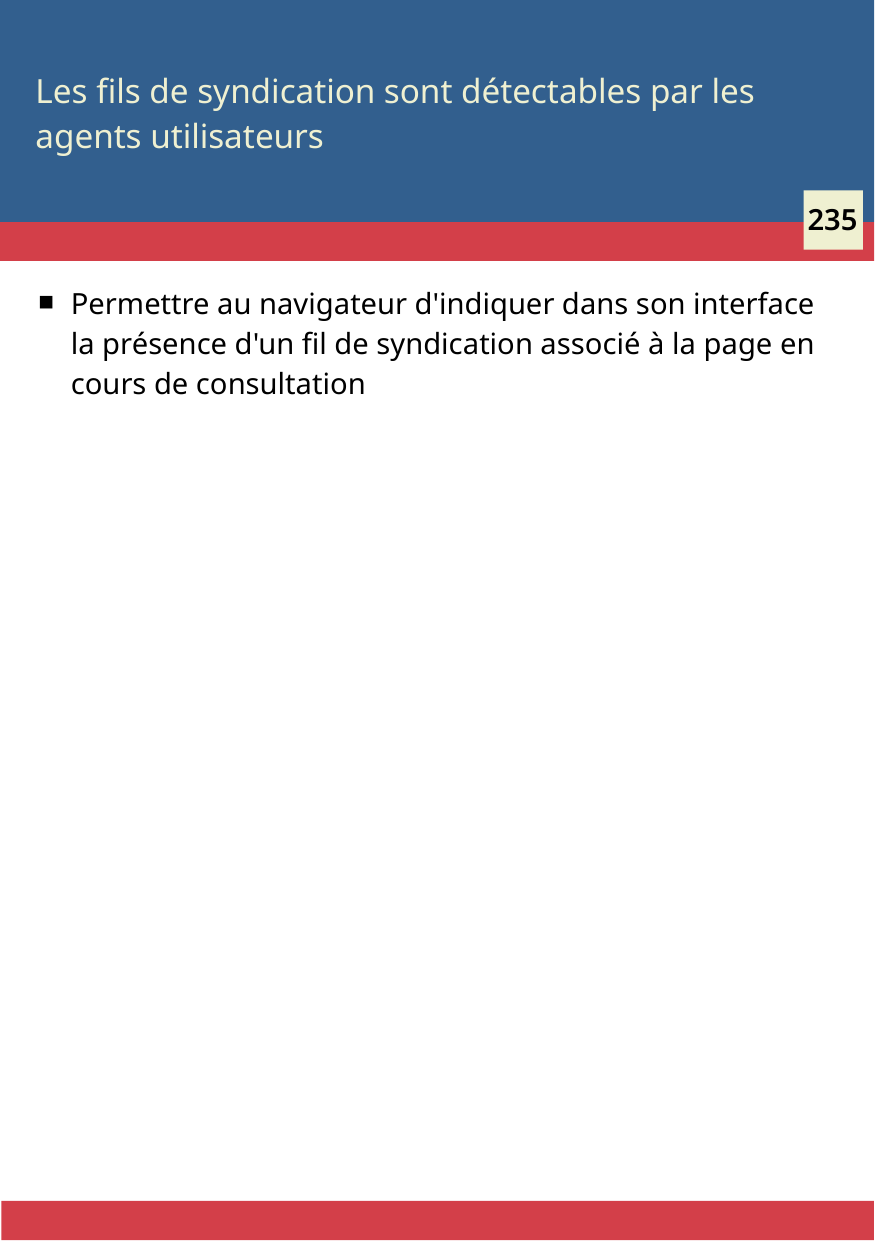

# Les fils de syndication sont détectables par les agents utilisateurs
235
Permettre au navigateur d'indiquer dans son interface la présence d'un fil de syndication associé à la page en cours de consultation